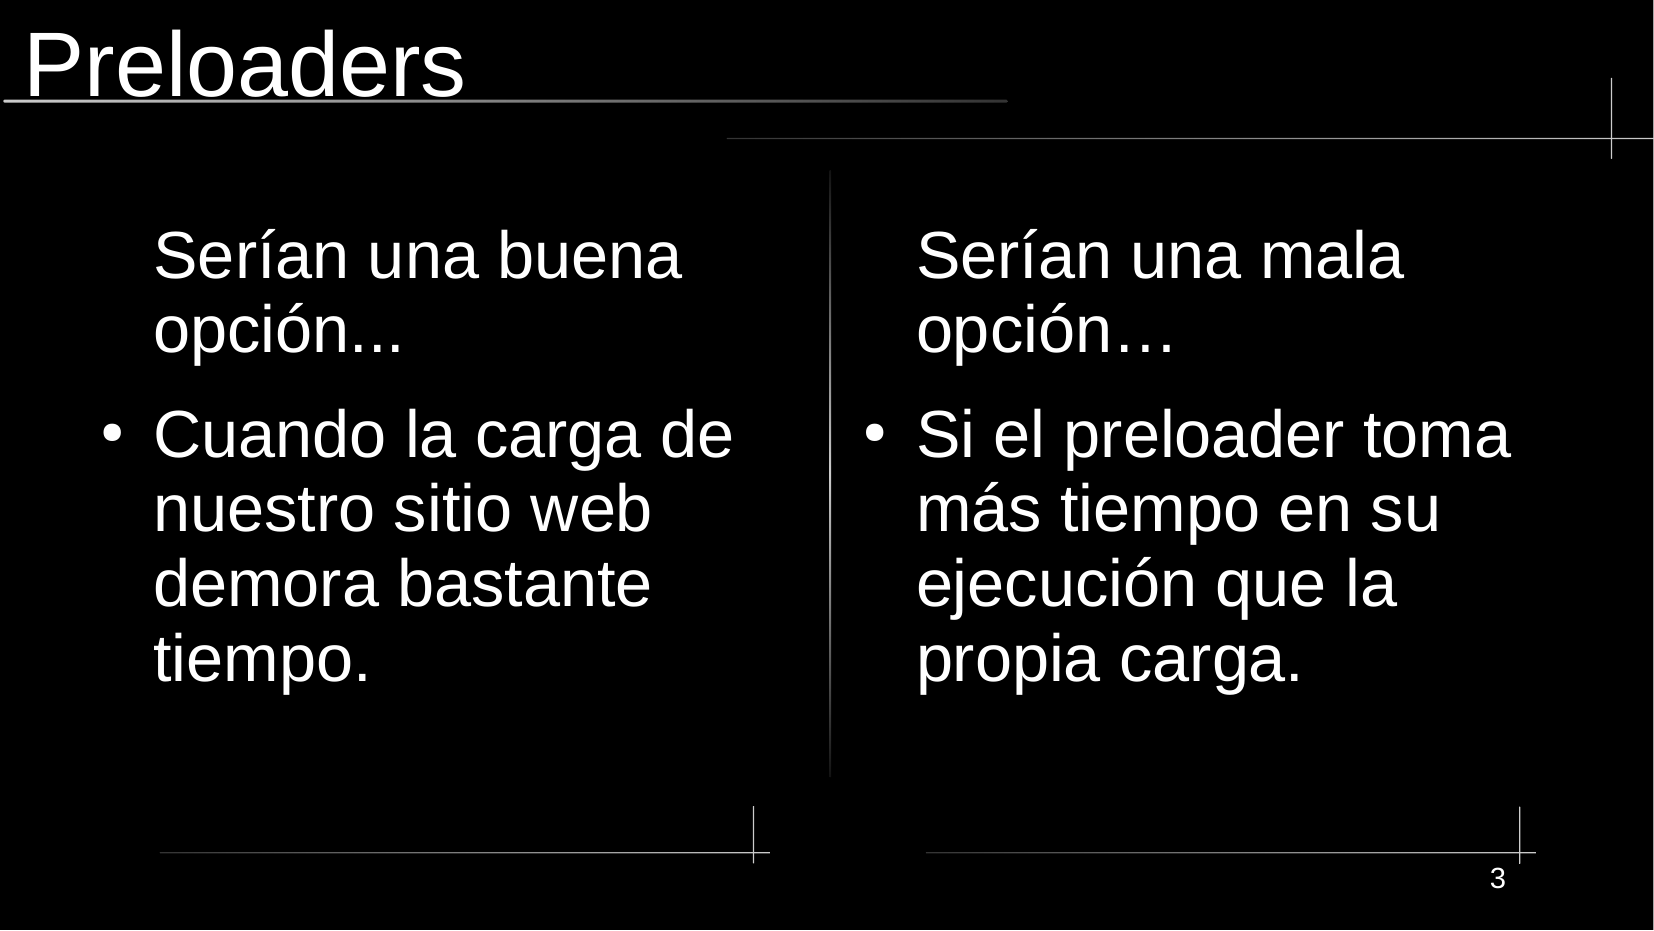

# Preloaders
Serían una buena opción...
Cuando la carga de nuestro sitio web demora bastante tiempo.
Serían una mala opción…
Si el preloader toma más tiempo en su ejecución que la propia carga.
3